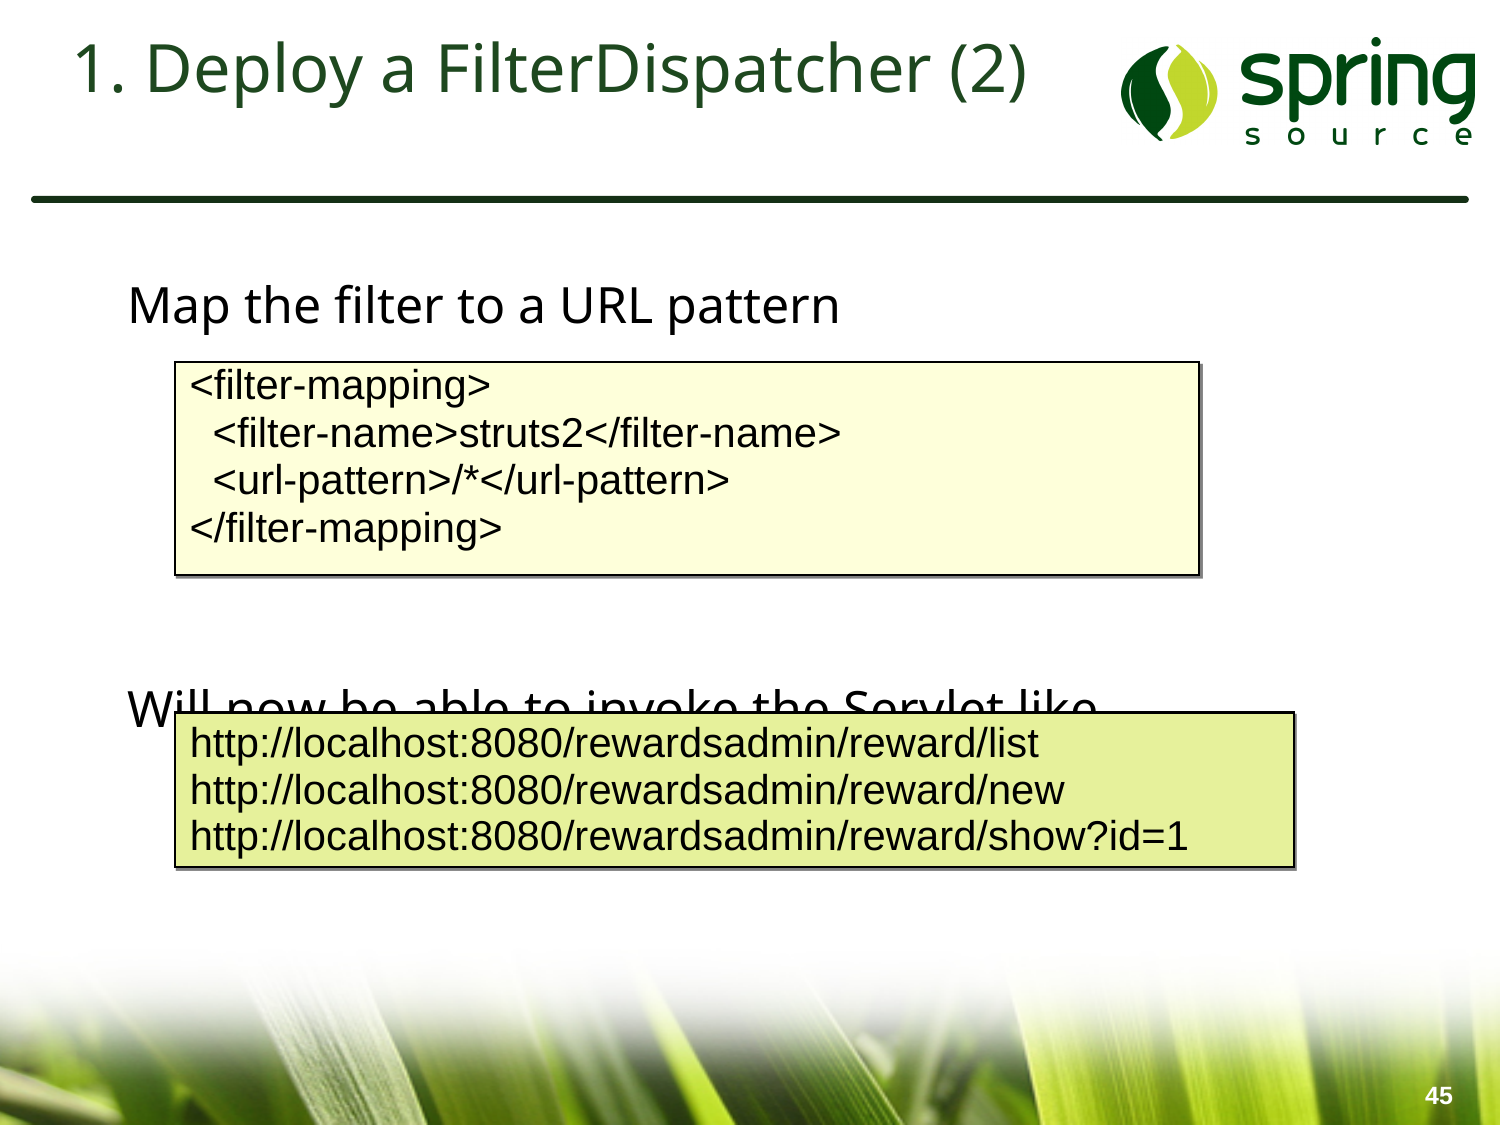

# 1. Deploy a FilterDispatcher (2)
Map the filter to a URL pattern
Will now be able to invoke the Servlet like
<filter-mapping>
 <filter-name>struts2</filter-name>
 <url-pattern>/*</url-pattern>
</filter-mapping>
http://localhost:8080/rewardsadmin/reward/list
http://localhost:8080/rewardsadmin/reward/new
http://localhost:8080/rewardsadmin/reward/show?id=1